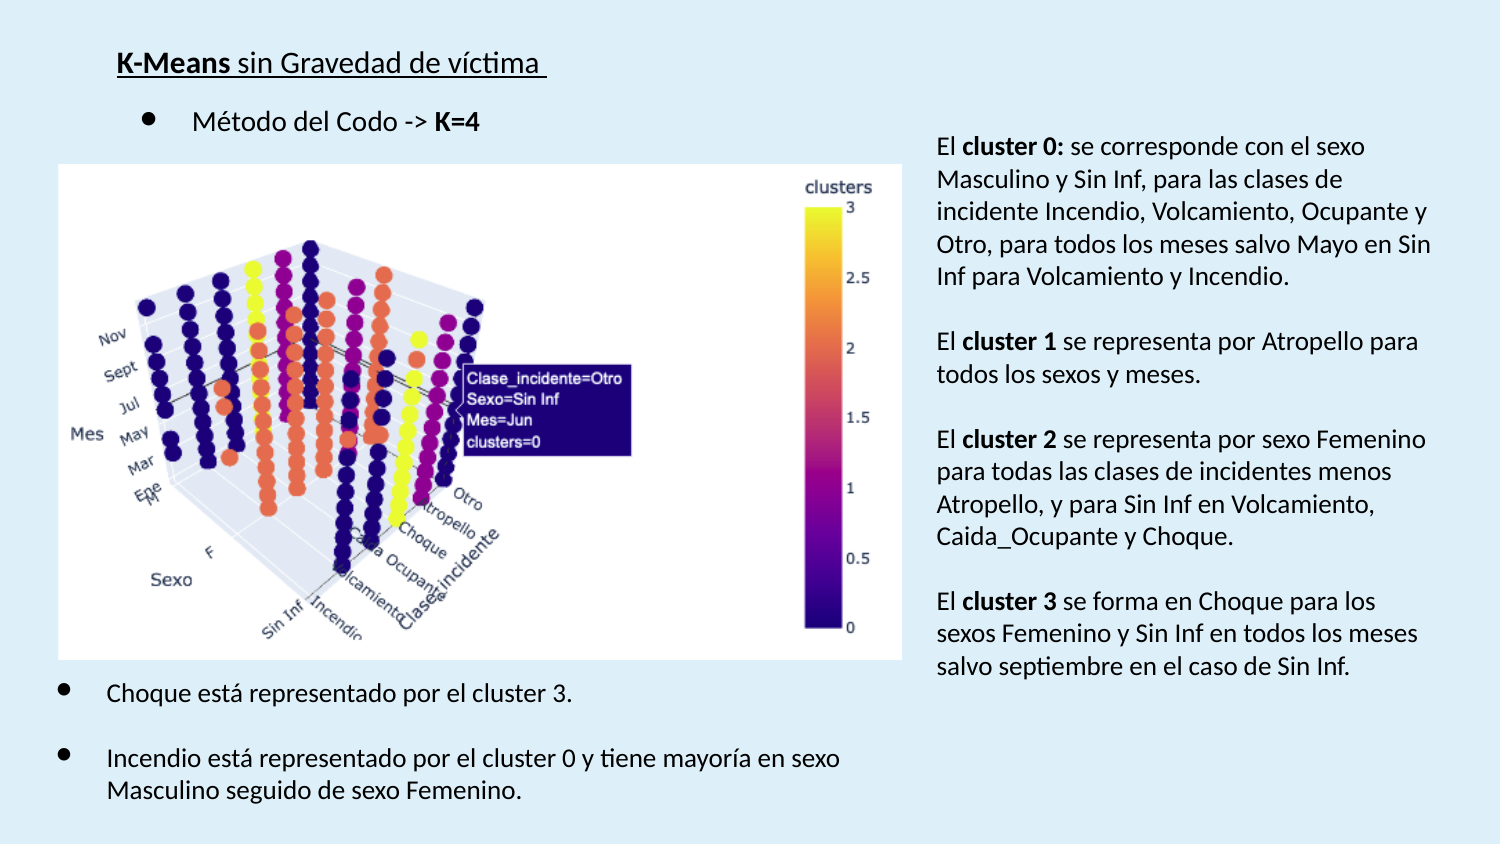

K-Means sin Gravedad de víctima
Método del Codo -> K=4
El cluster 0: se corresponde con el sexo Masculino y Sin Inf, para las clases de incidente Incendio, Volcamiento, Ocupante y Otro, para todos los meses salvo Mayo en Sin Inf para Volcamiento y Incendio.
El cluster 1 se representa por Atropello para todos los sexos y meses.
El cluster 2 se representa por sexo Femenino para todas las clases de incidentes menos Atropello, y para Sin Inf en Volcamiento, Caida_Ocupante y Choque.
El cluster 3 se forma en Choque para los sexos Femenino y Sin Inf en todos los meses salvo septiembre en el caso de Sin Inf.
Choque está representado por el cluster 3.
Incendio está representado por el cluster 0 y tiene mayoría en sexo Masculino seguido de sexo Femenino.